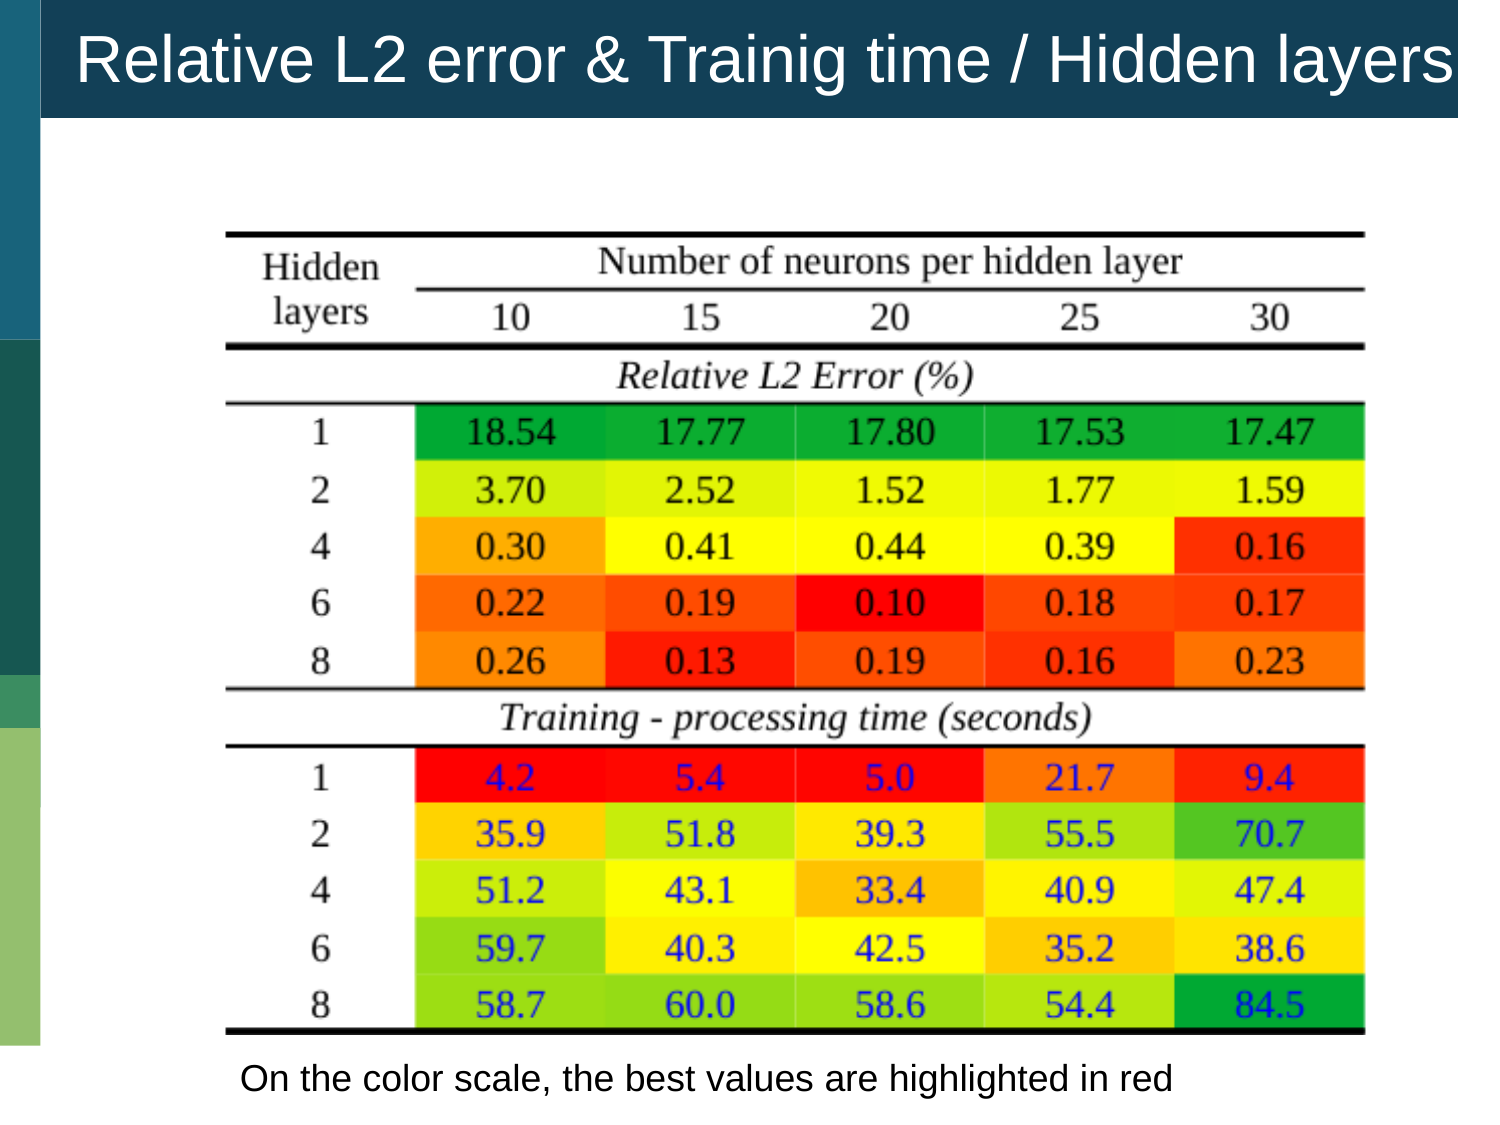

# Relative L2 error & Trainig time / Hidden layers
On the color scale, the best values are highlighted in red